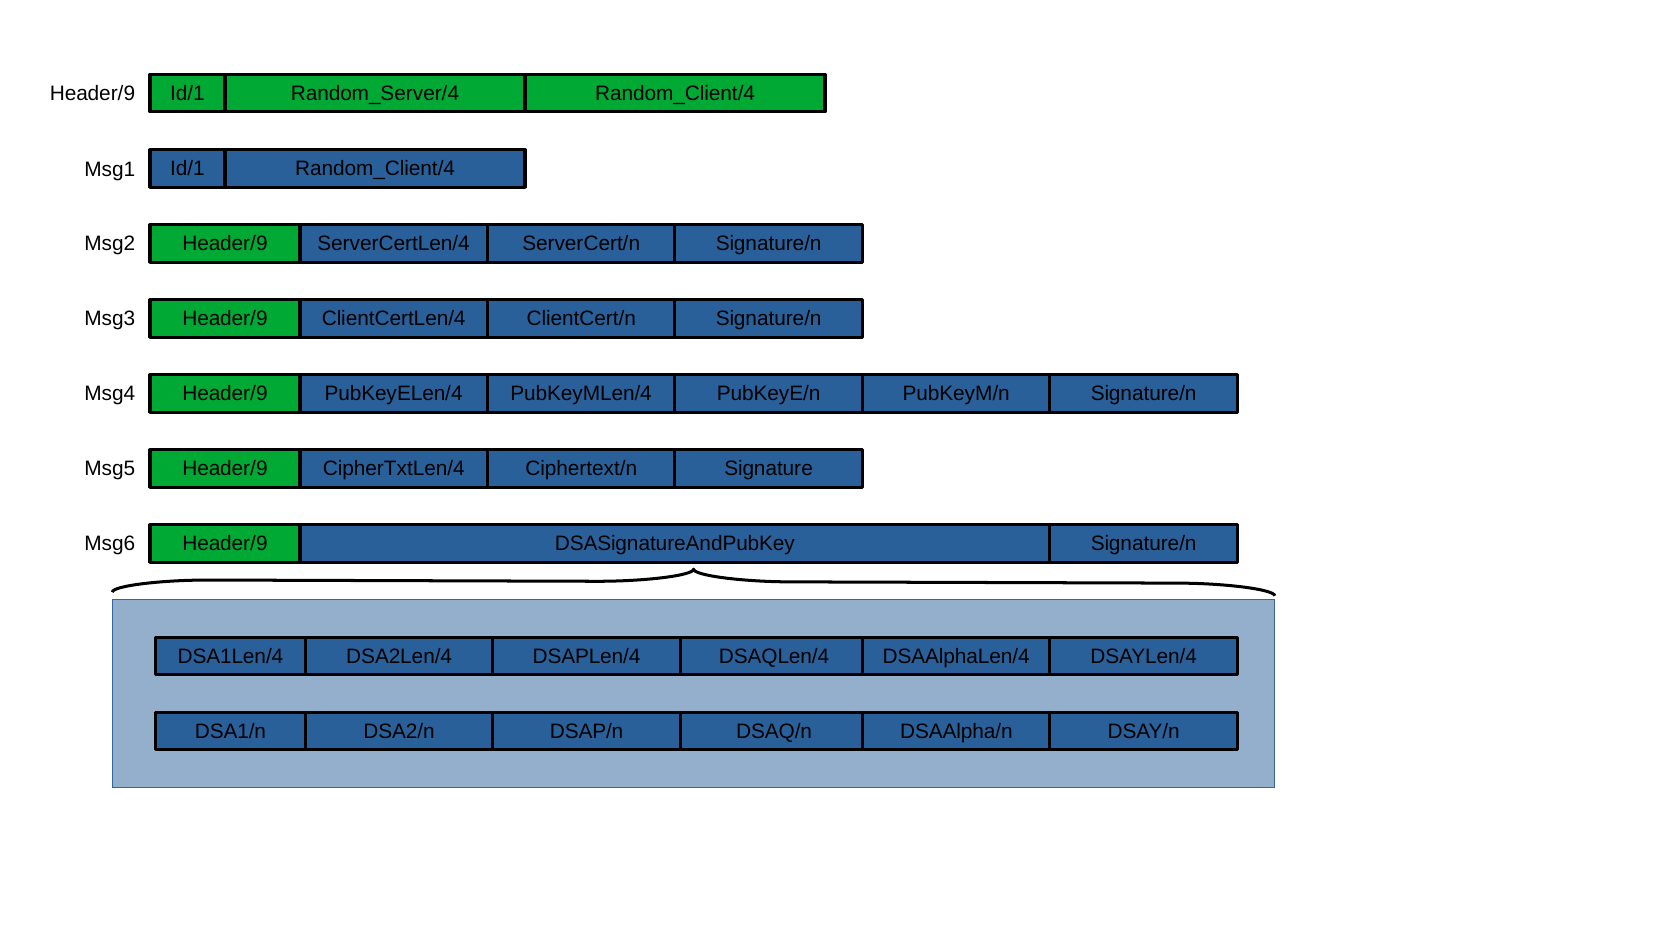

Header/9
Id/1
Random_Server/4
Random_Server/4
Random_Client/4
Msg1
Id/1
Random_Client/4
Msg2
Header/9
ServerCertLen/4
ServerCert/n
Signature/n
Msg3
Header/9
ClientCertLen/4
ClientCert/n
Signature/n
Msg4
Header/9
PubKeyELen/4
PubKeyMLen/4
PubKeyE/n
PubKeyM/n
Signature/n
Msg5
Header/9
CipherTxtLen/4
Ciphertext/n
Signature
Msg6
Header/9
DSASignatureAndPubKey
Signature/n
DSA1Len/4
DSA2Len/4
DSAPLen/4
DSAQLen/4
DSAAlphaLen/4
DSAYLen/4
DSA1/n
DSA2/n
DSAP/n
DSAQ/n
DSAAlpha/n
DSAY/n